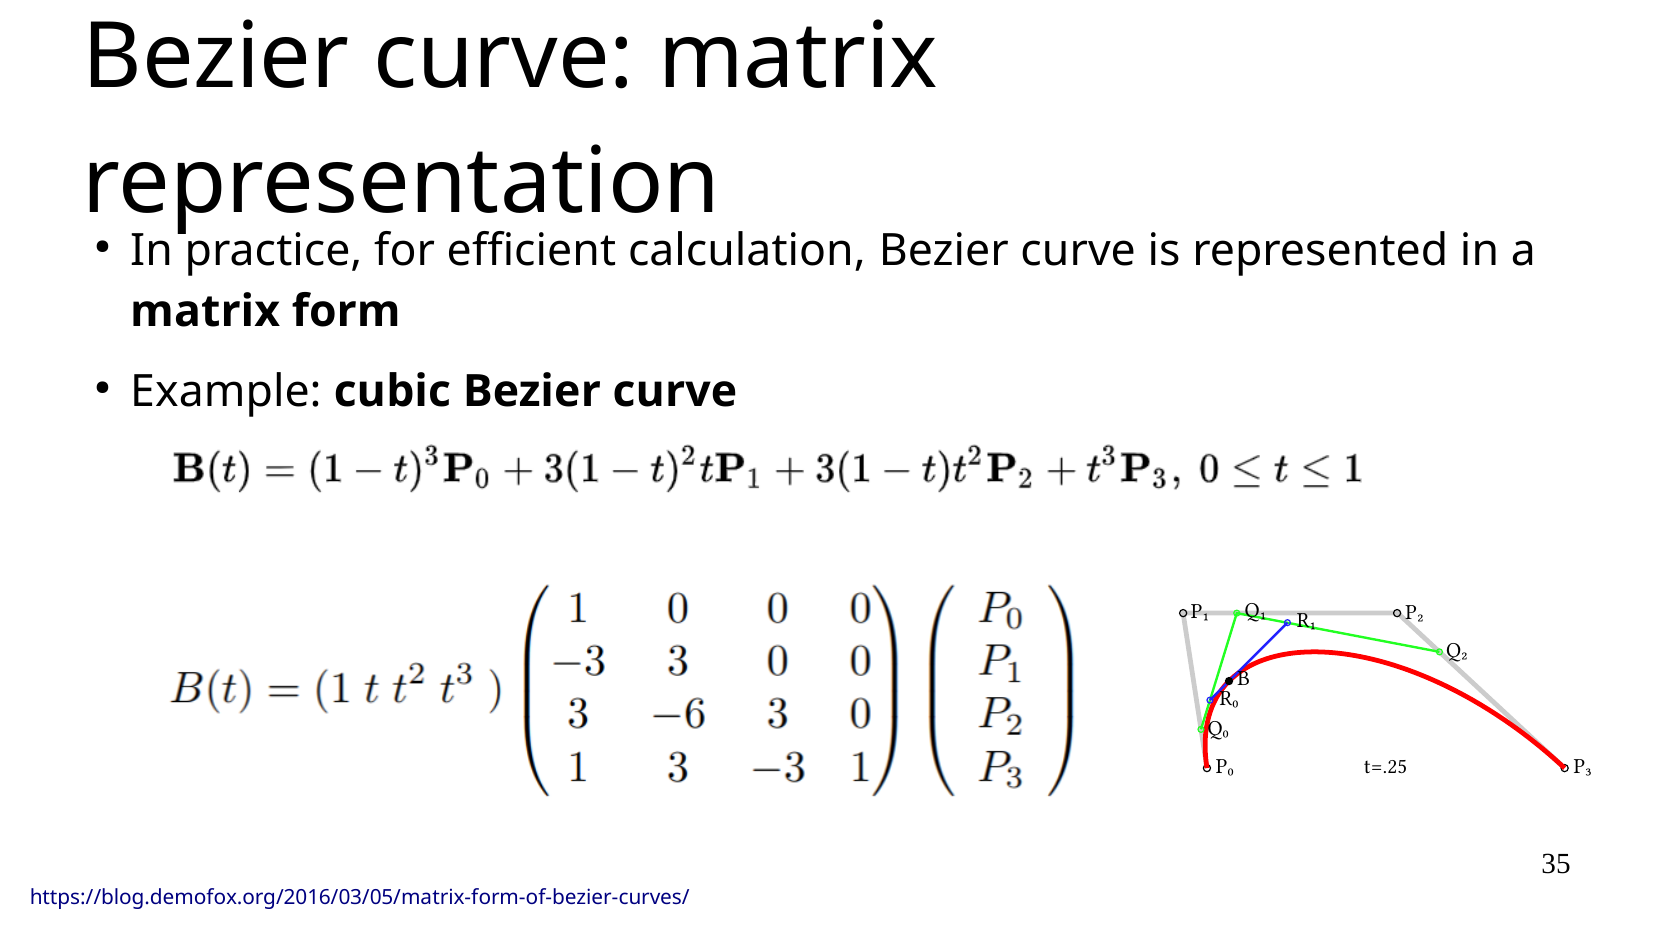

# Bezier curve: matrix representation
In practice, for efficient calculation, Bezier curve is represented in a matrix form
Example: cubic Bezier curve
35
https://blog.demofox.org/2016/03/05/matrix-form-of-bezier-curves/